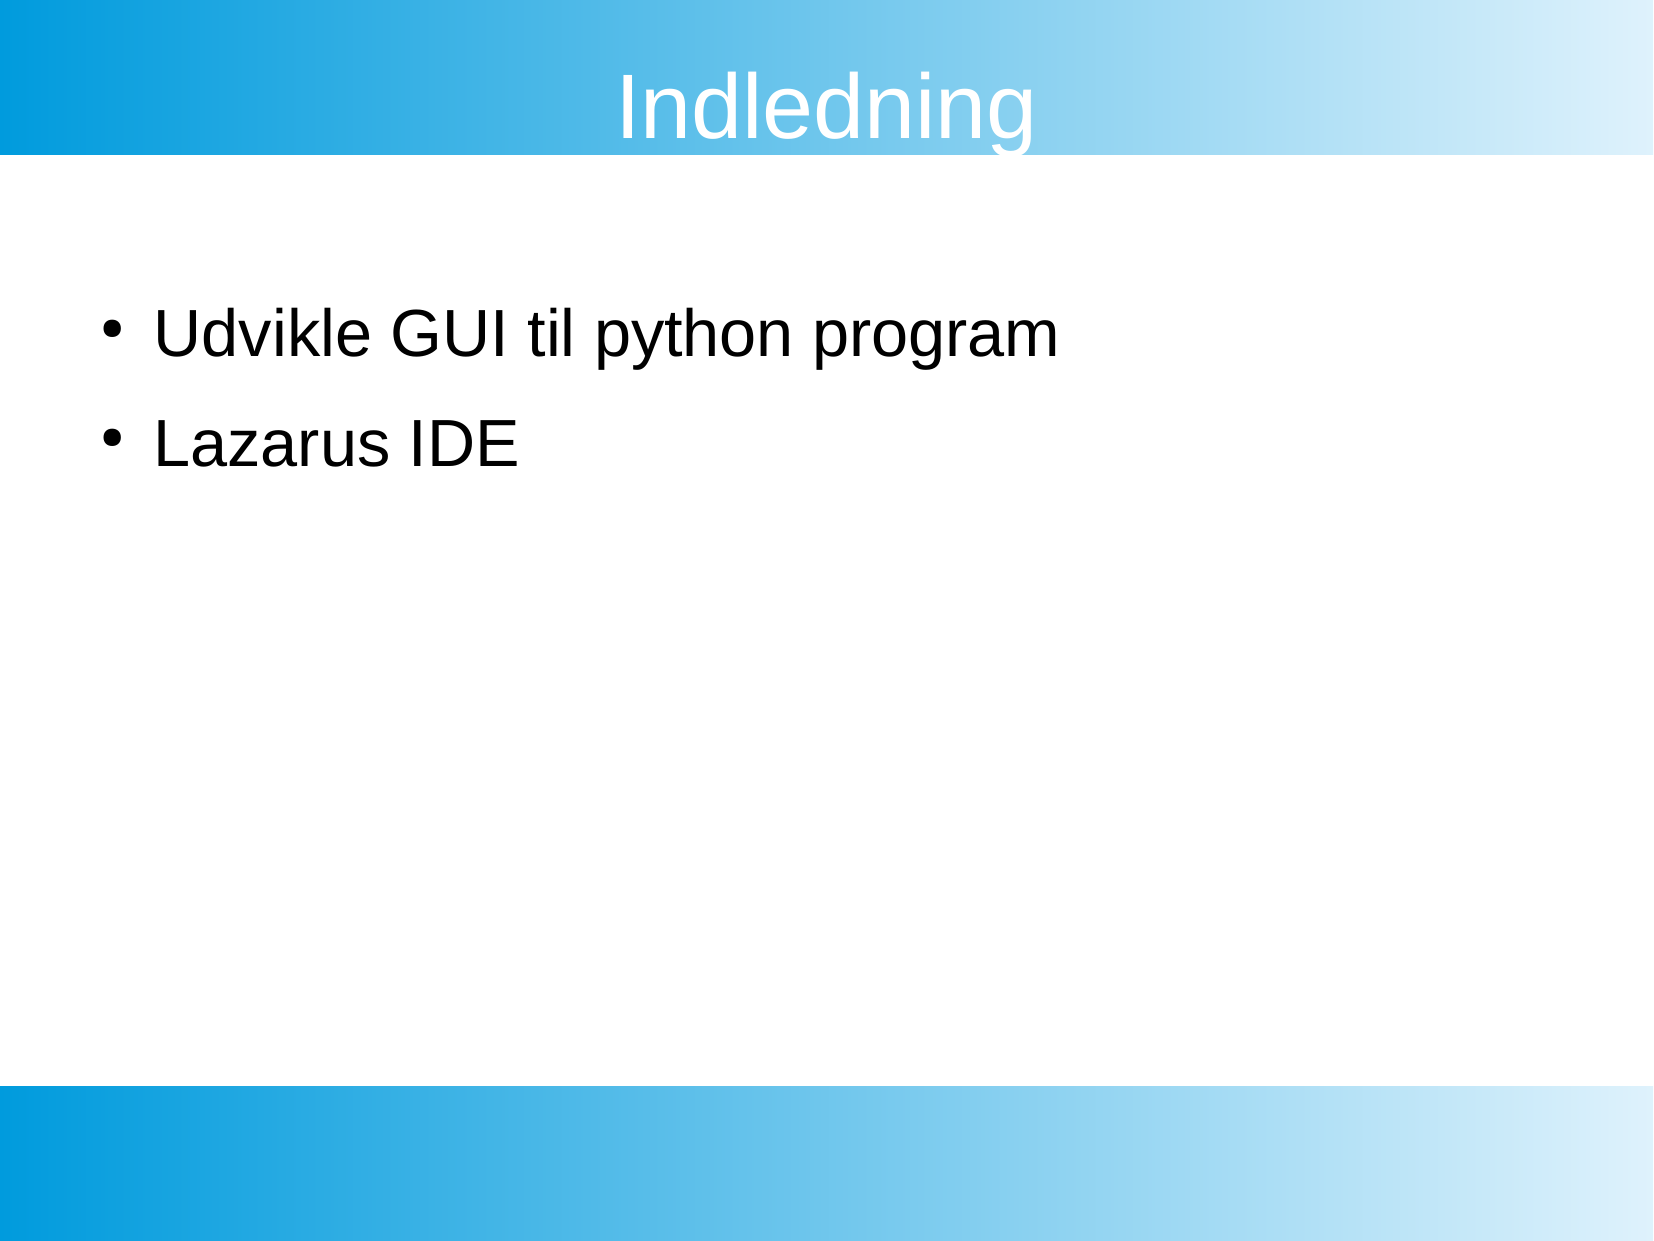

# Indledning
Udvikle GUI til python program
Lazarus IDE